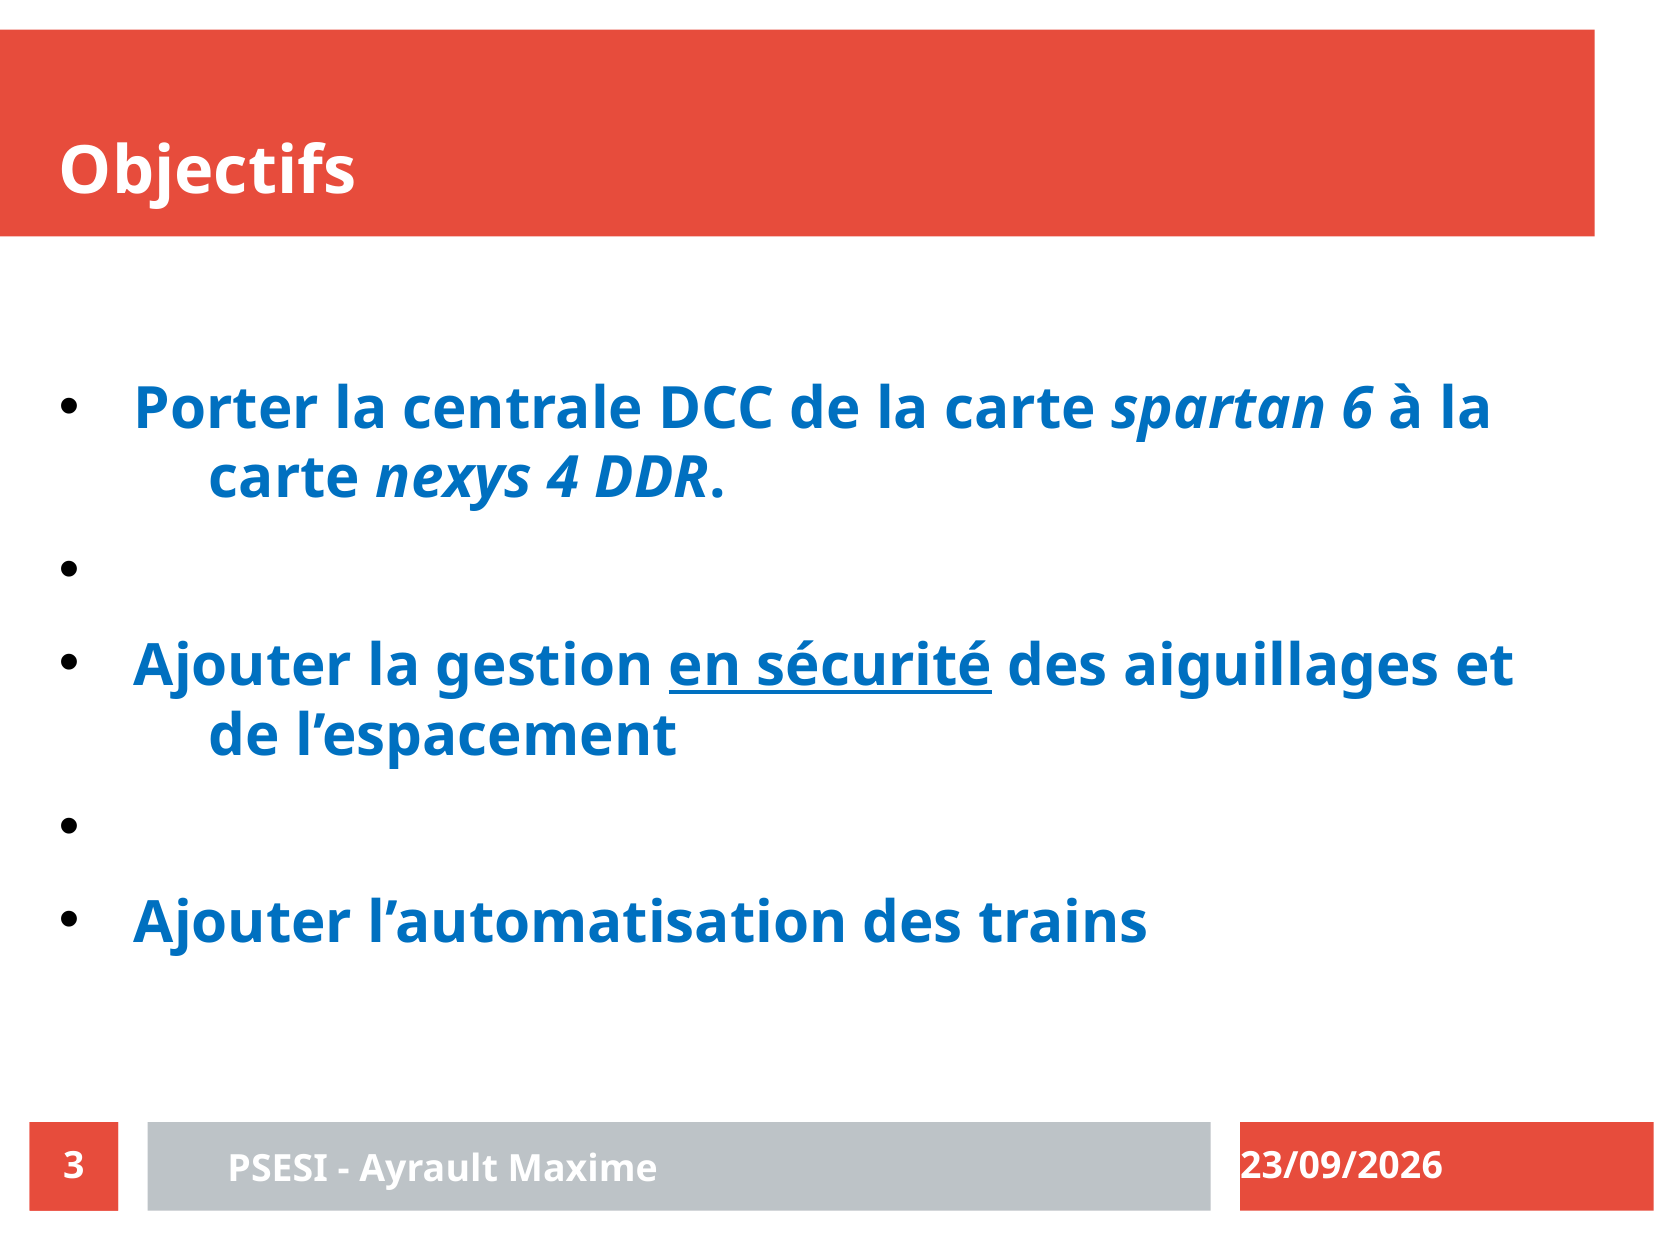

# Objectifs
Porter la centrale DCC de la carte spartan 6 à la carte nexys 4 DDR.
Ajouter la gestion en sécurité des aiguillages et de l’espacement
Ajouter l’automatisation des trains
PSESI - Ayrault Maxime